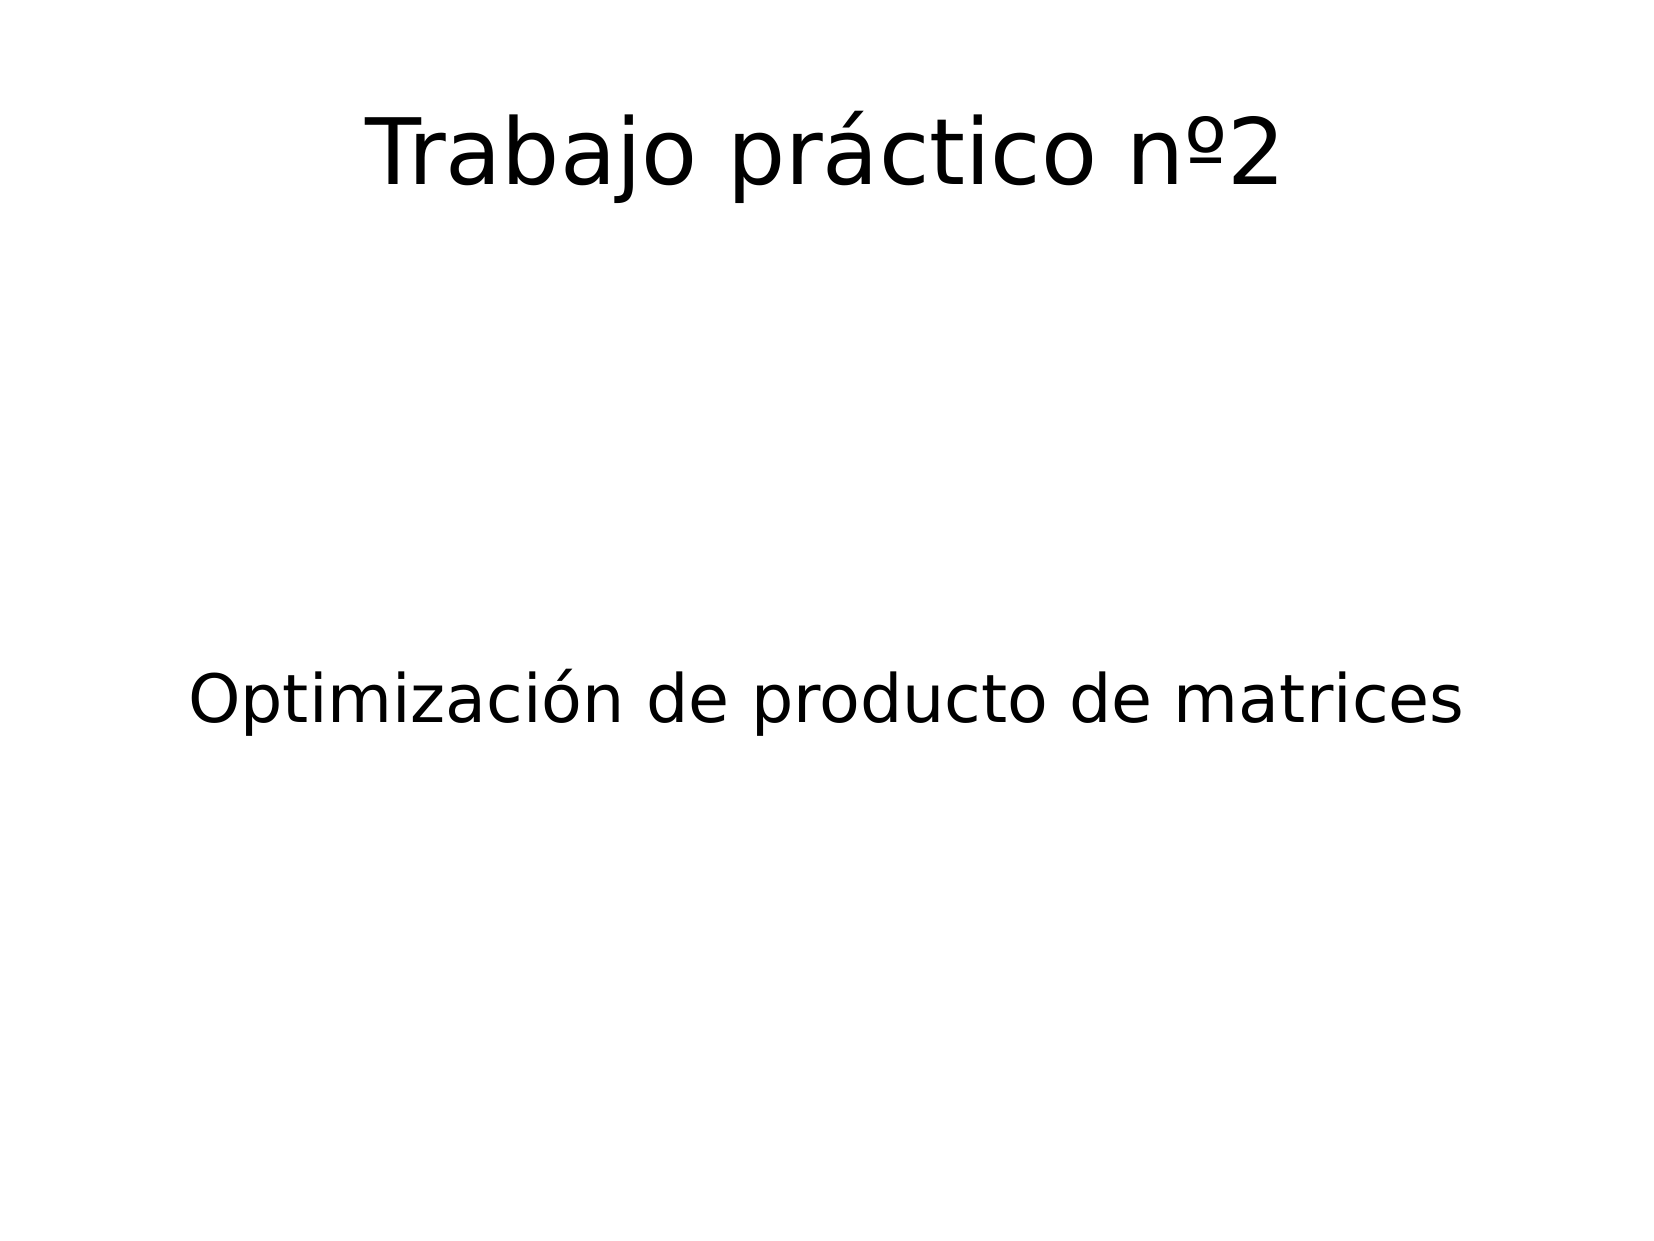

# Trabajo práctico nº2
Optimización de producto de matrices